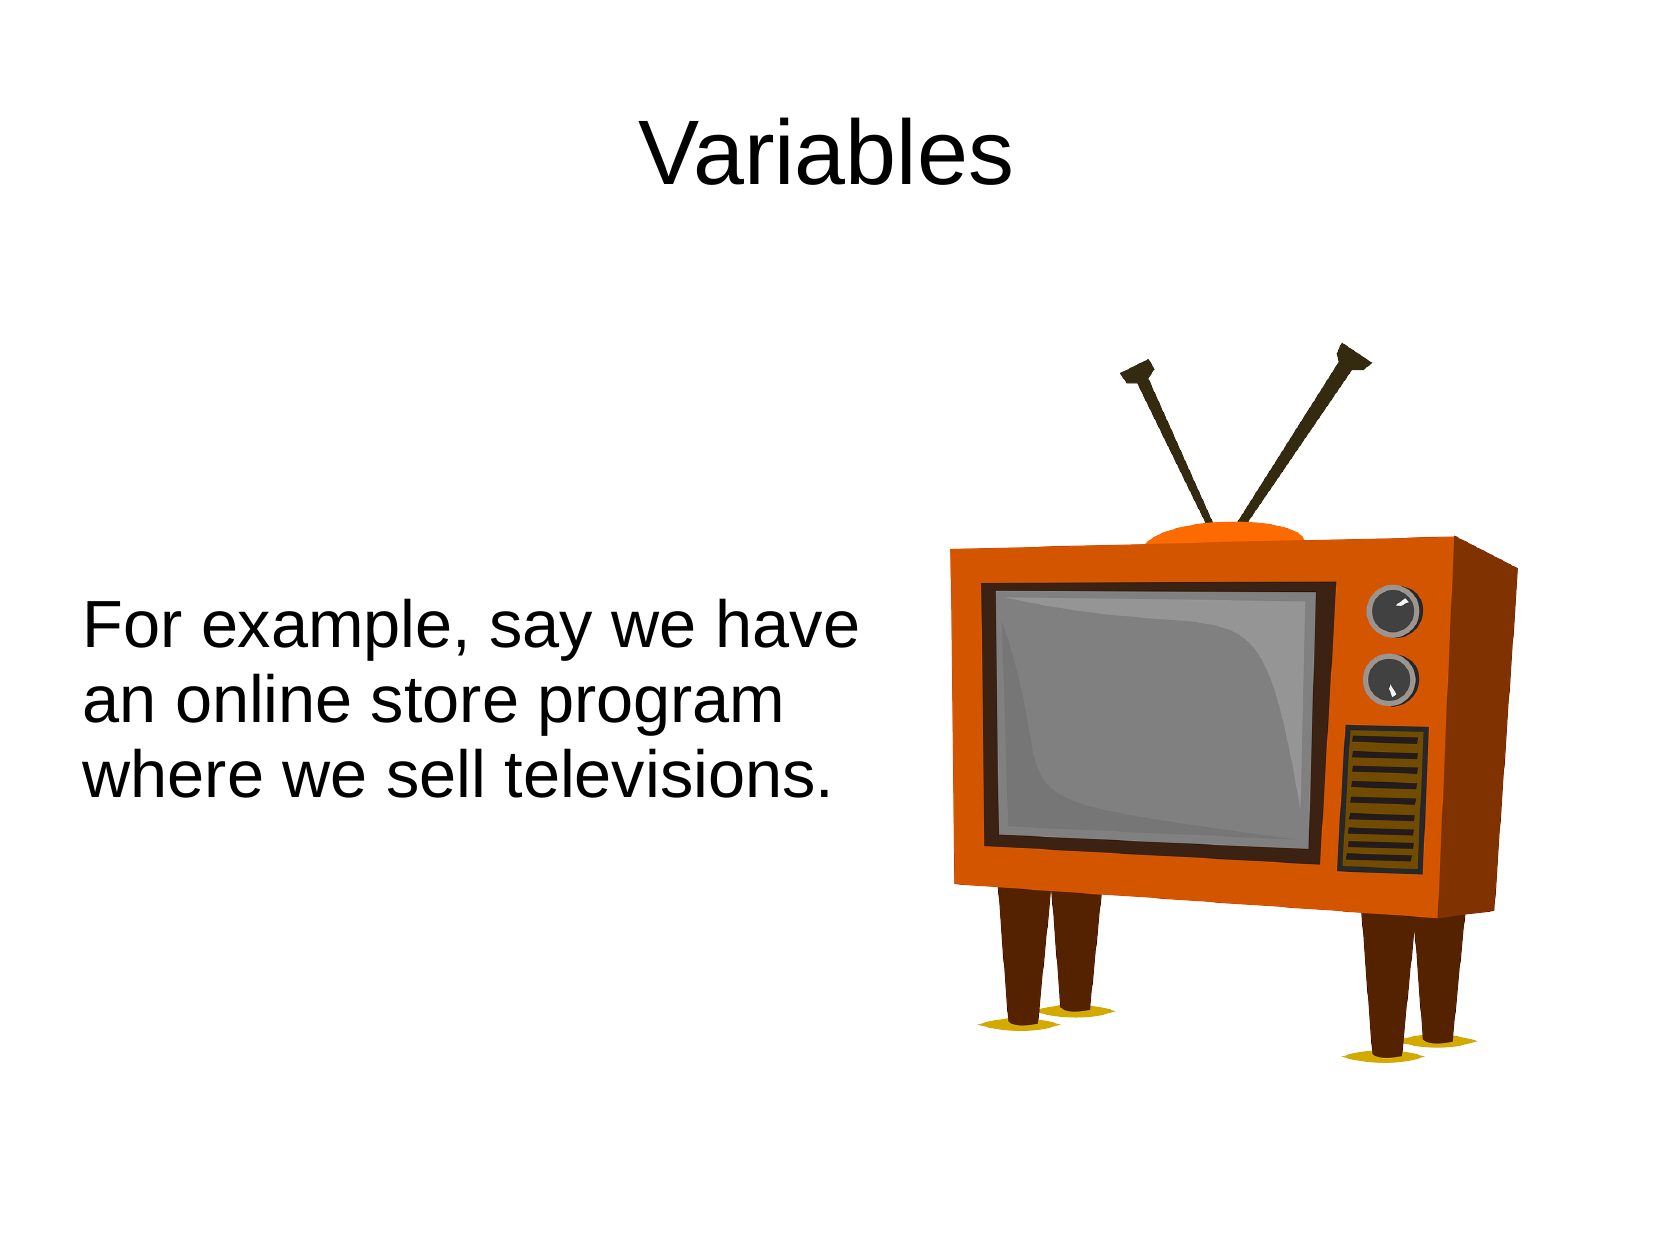

# Variables
For example, say we have
an online store program
where we sell televisions.